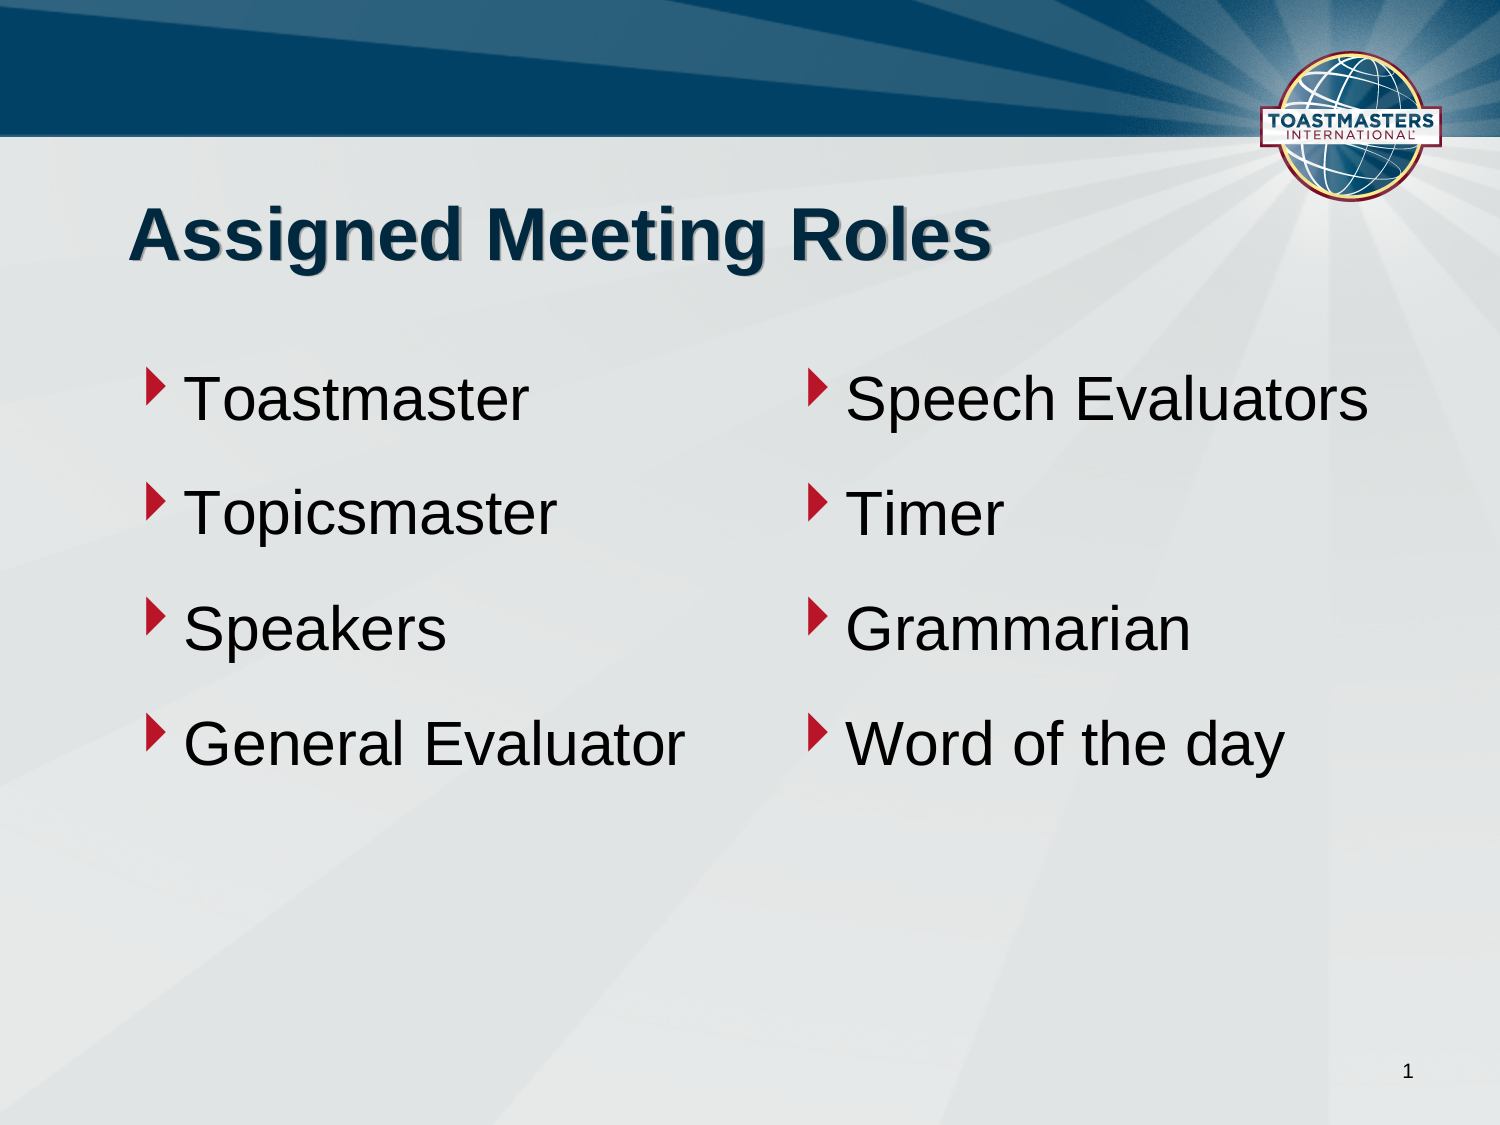

# Assigned Meeting Roles
Toastmaster
Topicsmaster
Speakers
General Evaluator
Speech Evaluators
Timer
Grammarian
Word of the day
1